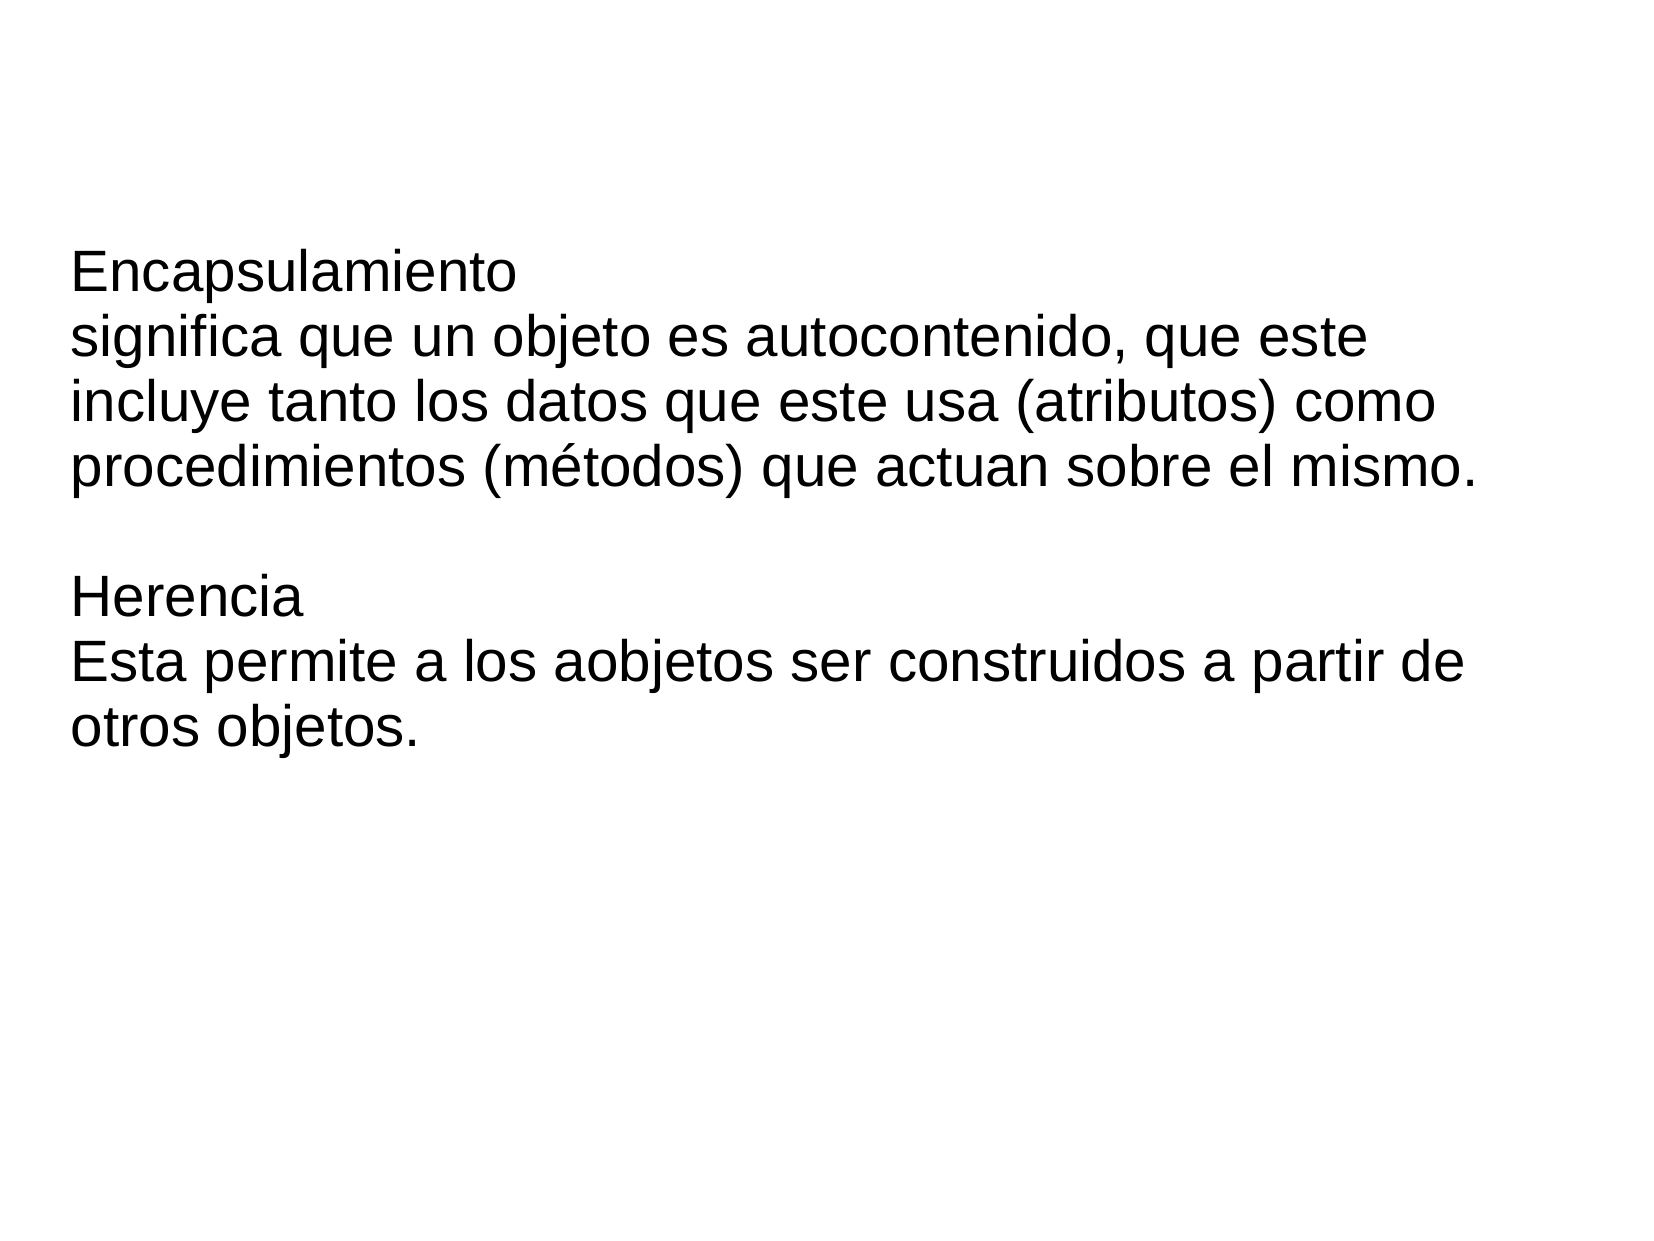

# Encapsulamiento significa que un objeto es autocontenido, que este incluye tanto los datos que este usa (atributos) como procedimientos (métodos) que actuan sobre el mismo. Herencia Esta permite a los aobjetos ser construidos a partir de otros objetos.